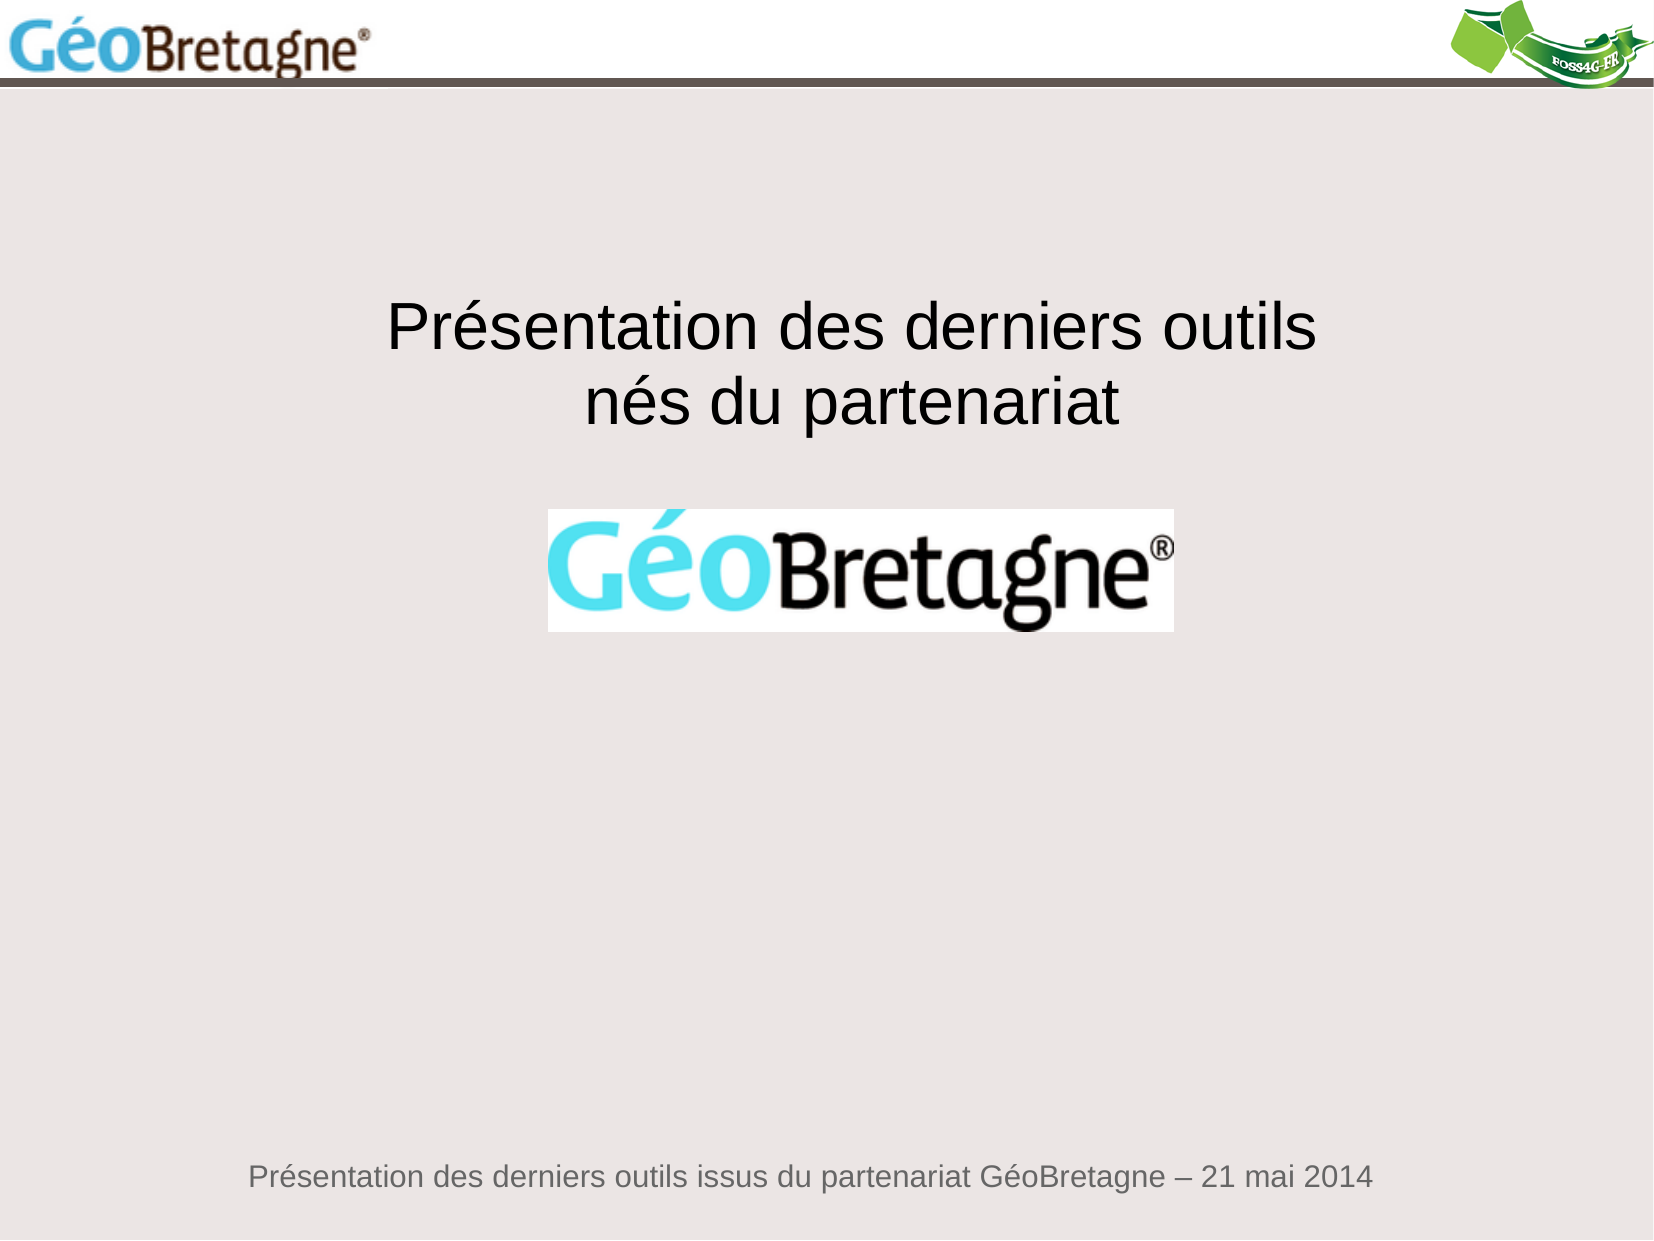

Présentation des derniers outils
nés du partenariat